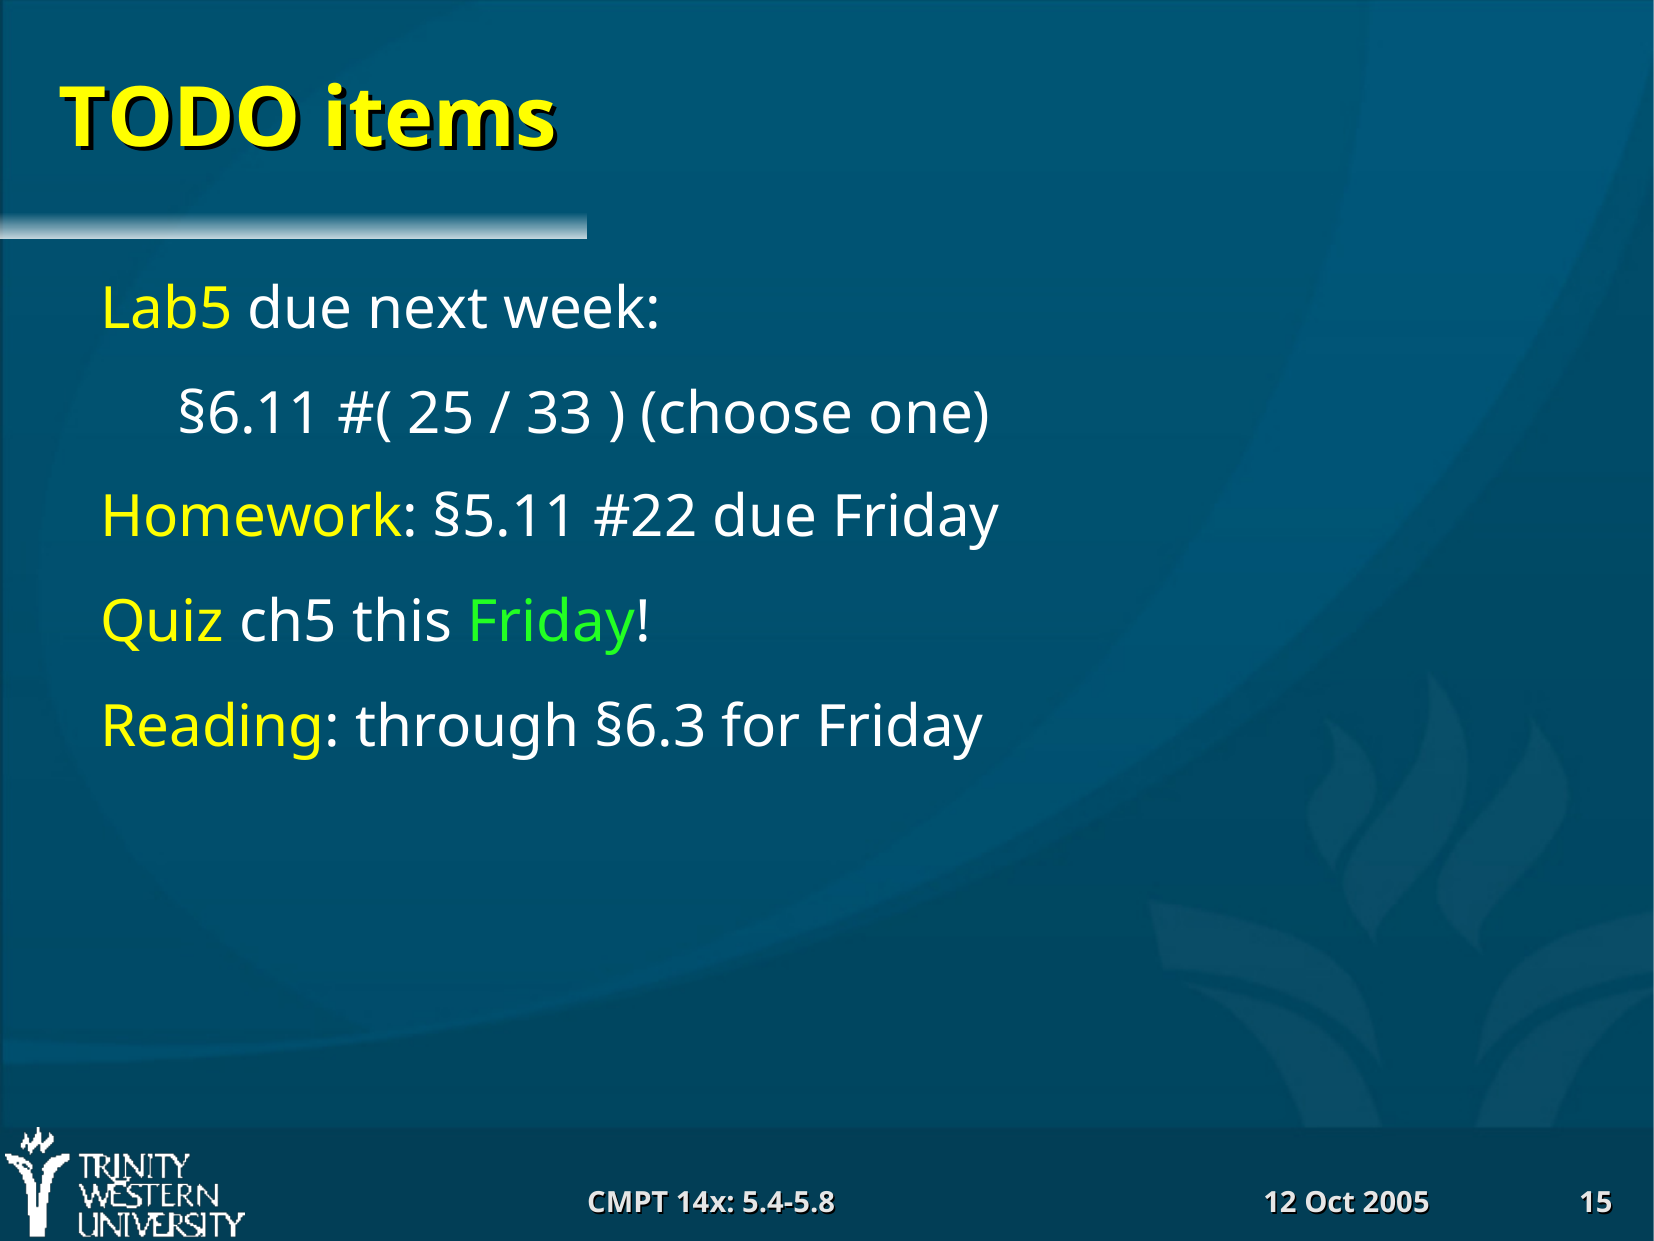

# TODO items
Lab5 due next week:
§6.11 #( 25 / 33 ) (choose one)
Homework: §5.11 #22 due Friday
Quiz ch5 this Friday!
Reading: through §6.3 for Friday
CMPT 14x: 5.4-5.8
12 Oct 2005
15